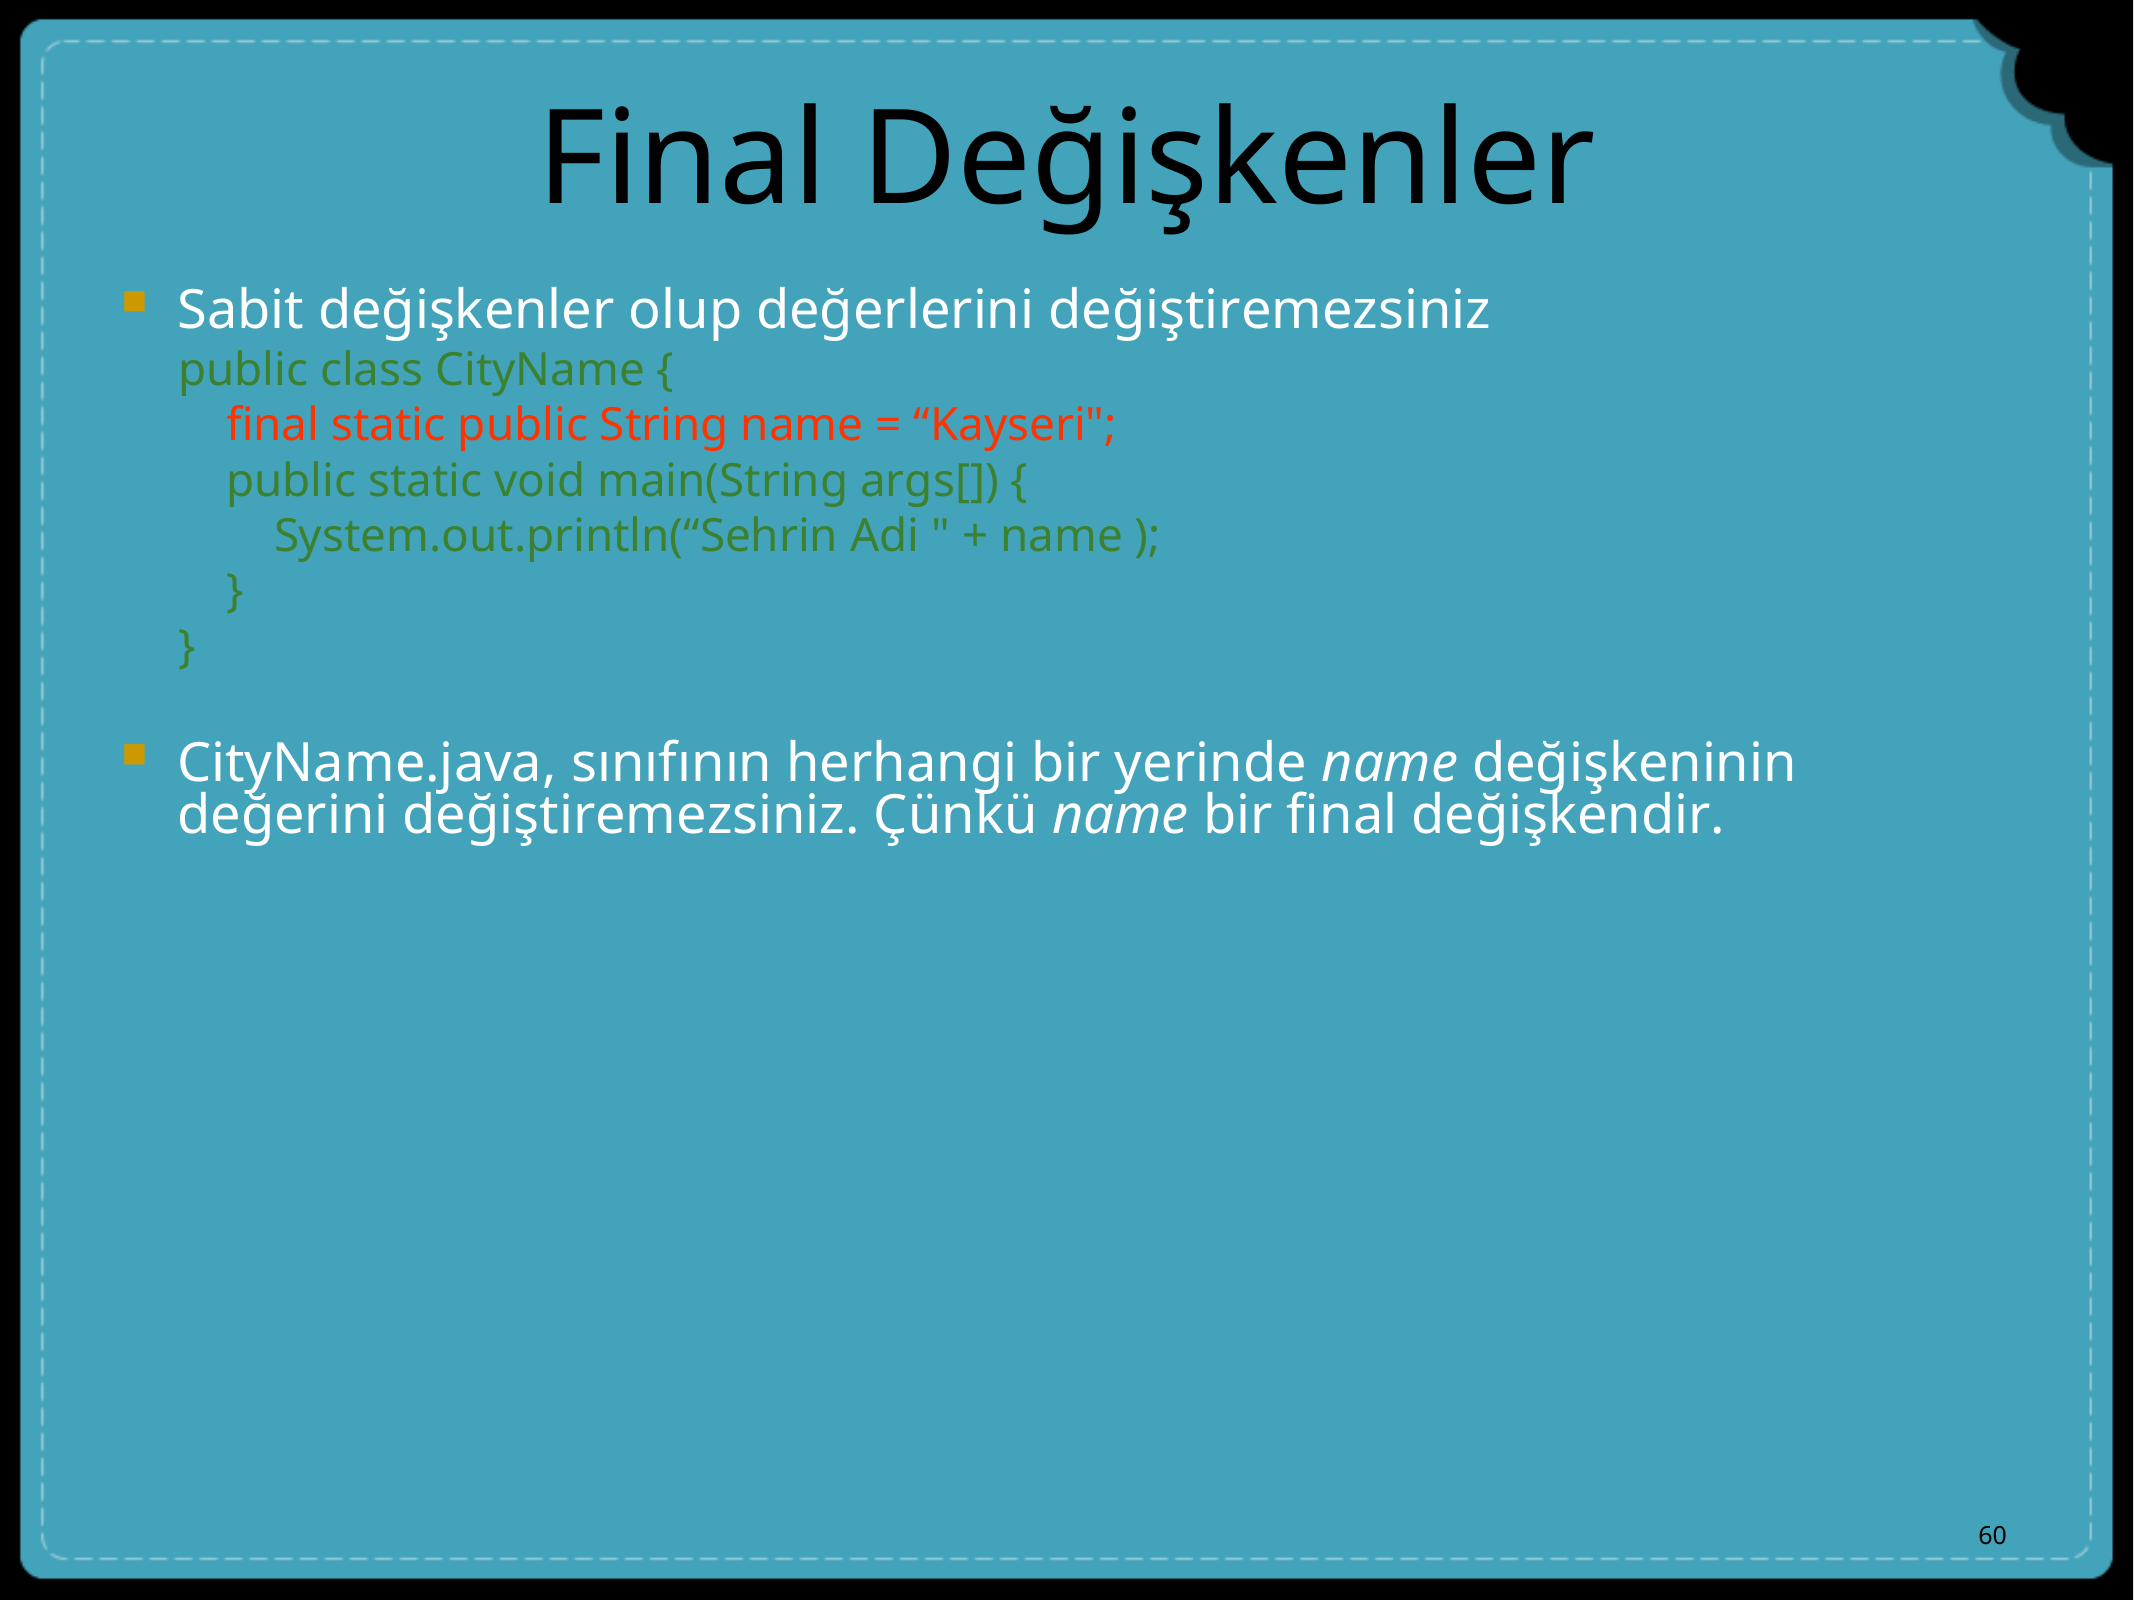

# Final Değişkenler
Sabit değişkenler olup değerlerini değiştiremezsiniz
public class CityName {
 final static public String name = “Kayseri";
 public static void main(String args[]) {
 System.out.println(“Sehrin Adi " + name );
 }
}
CityName.java, sınıfının herhangi bir yerinde name değişkeninin değerini değiştiremezsiniz. Çünkü name bir final değişkendir.
60